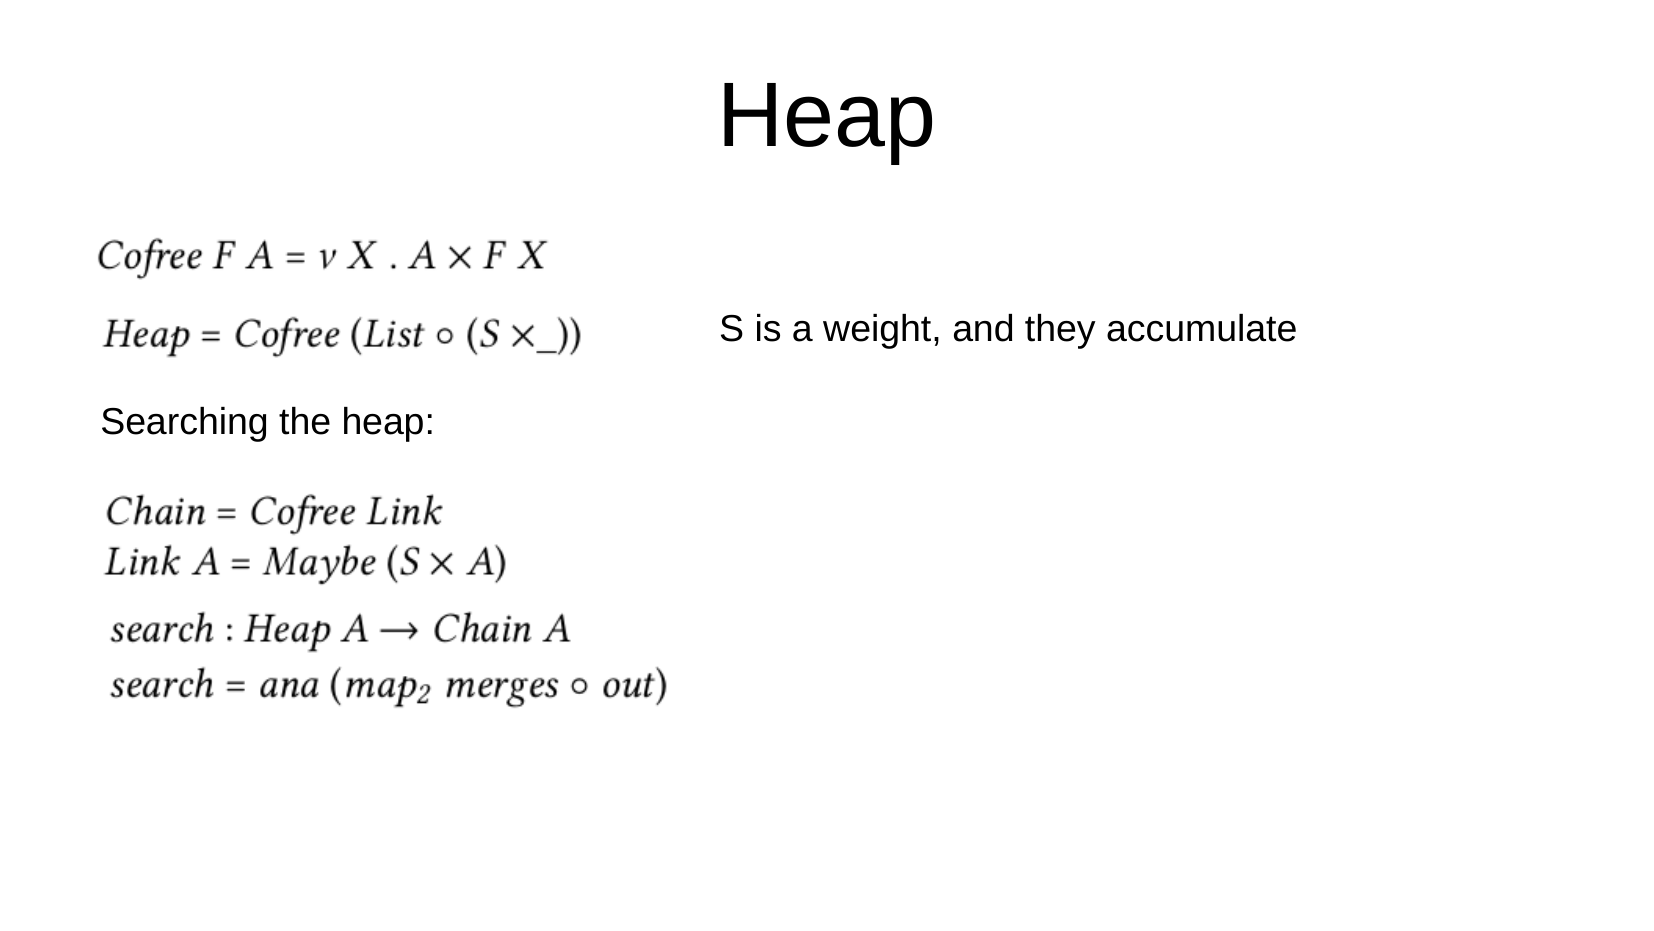

# Heap
S is a weight, and they accumulate
Searching the heap: